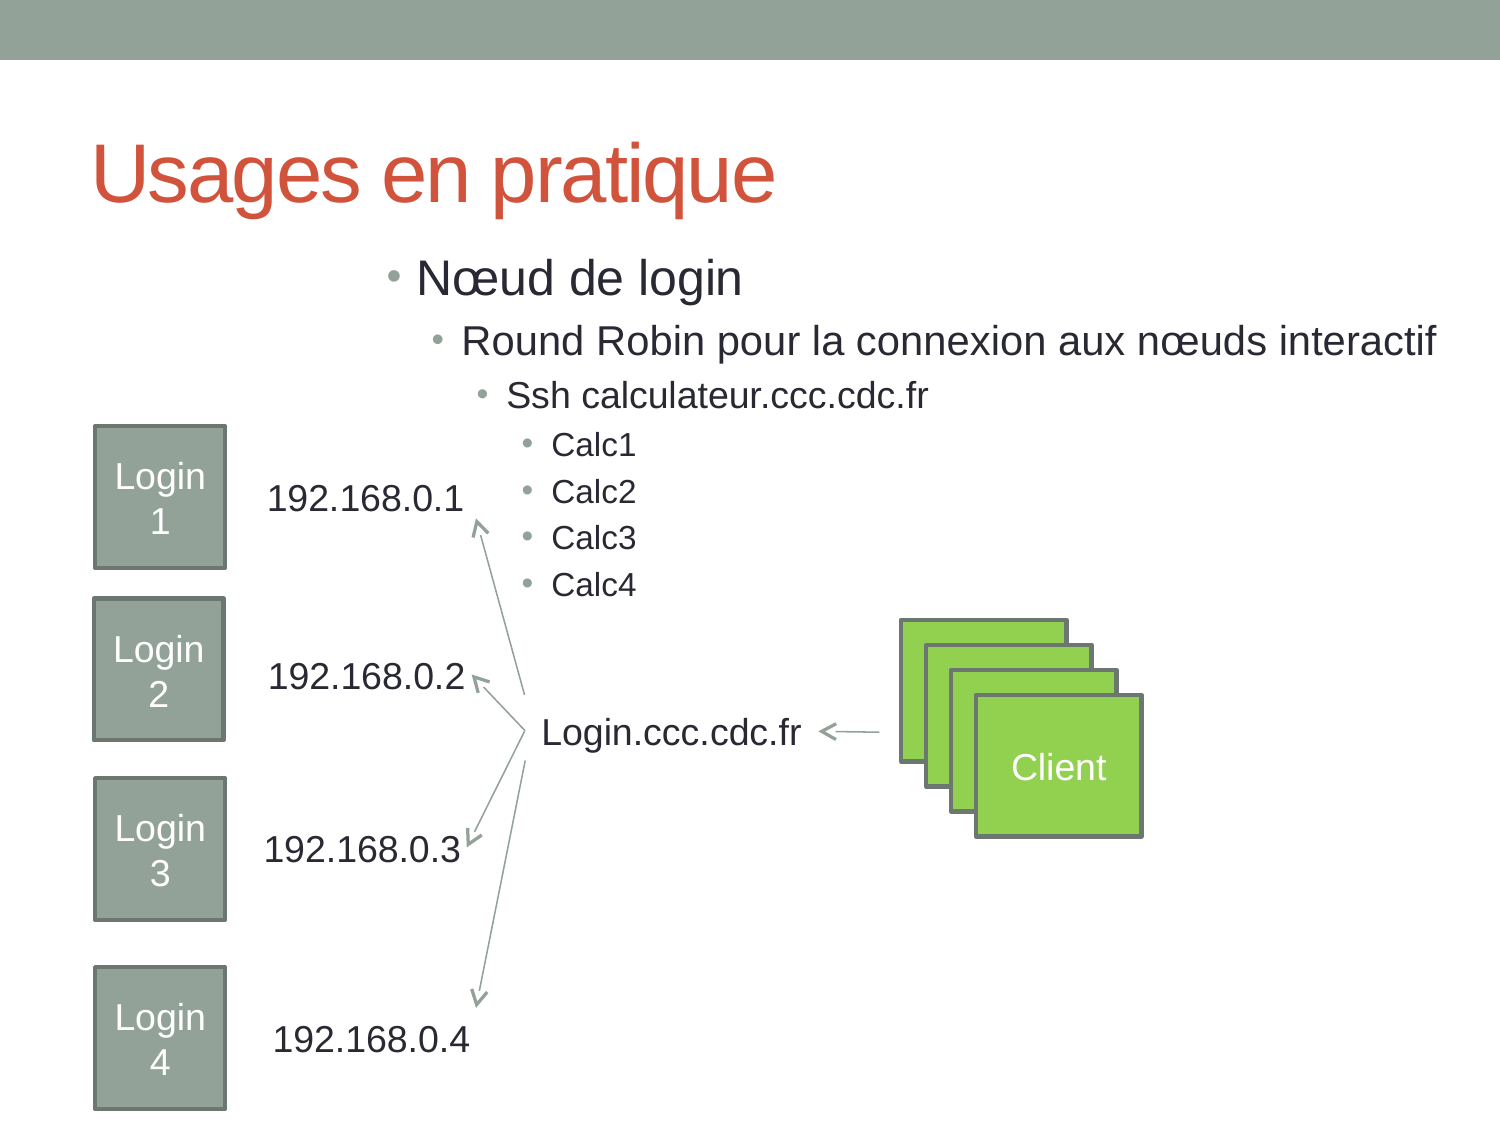

# Usages en pratique
Nœud de login
Round Robin pour la connexion aux nœuds interactif
Ssh calculateur.ccc.cdc.fr
Calc1
Calc2
Calc3
Calc4
Login1
192.168.0.1
Login2
Client
192.168.0.2
Client
Client
Client
Login.ccc.cdc.fr
Login3
192.168.0.3
Login4
192.168.0.4